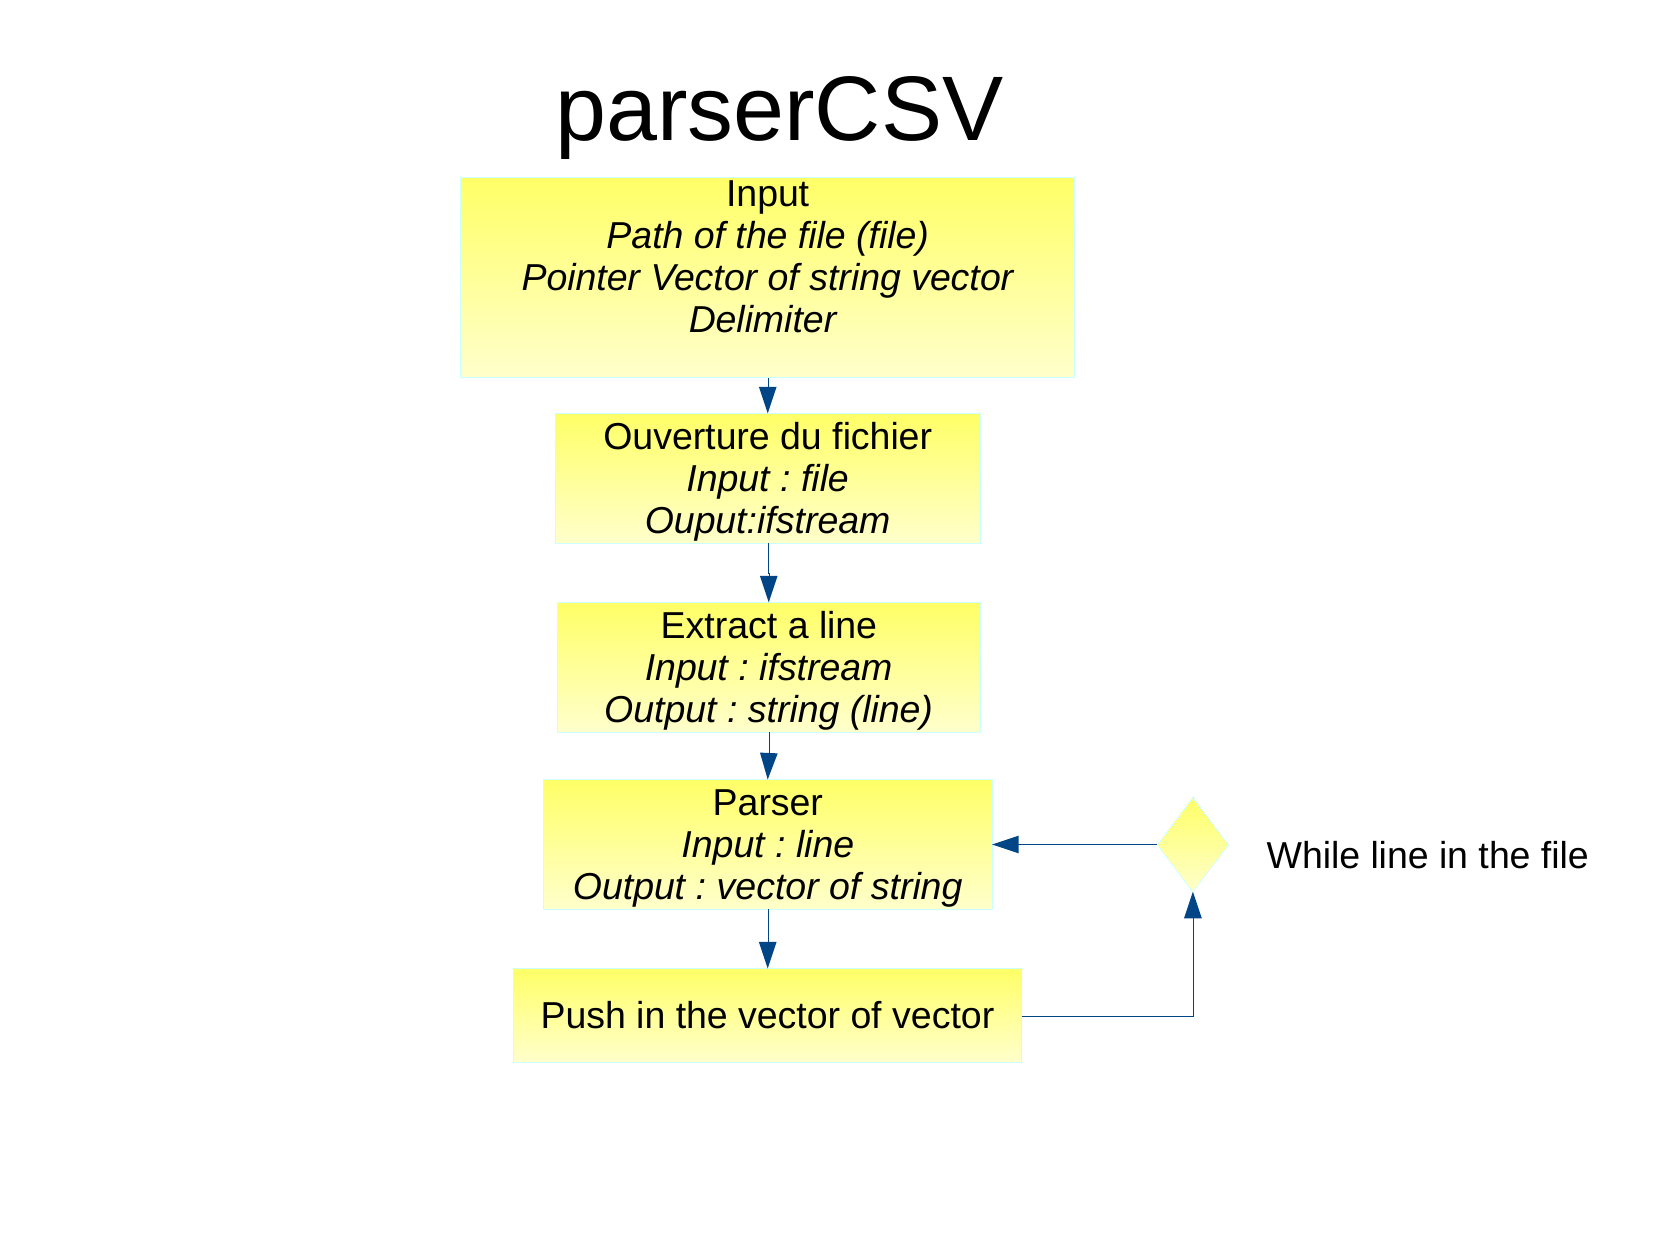

# parserCSV
Input
Path of the file (file)
Pointer Vector of string vector
Delimiter
Ouverture du fichier
Input : file
Ouput:ifstream
Extract a line
Input : ifstream
Output : string (line)
Parser
Input : line
Output : vector of string
While line in the file
Push in the vector of vector